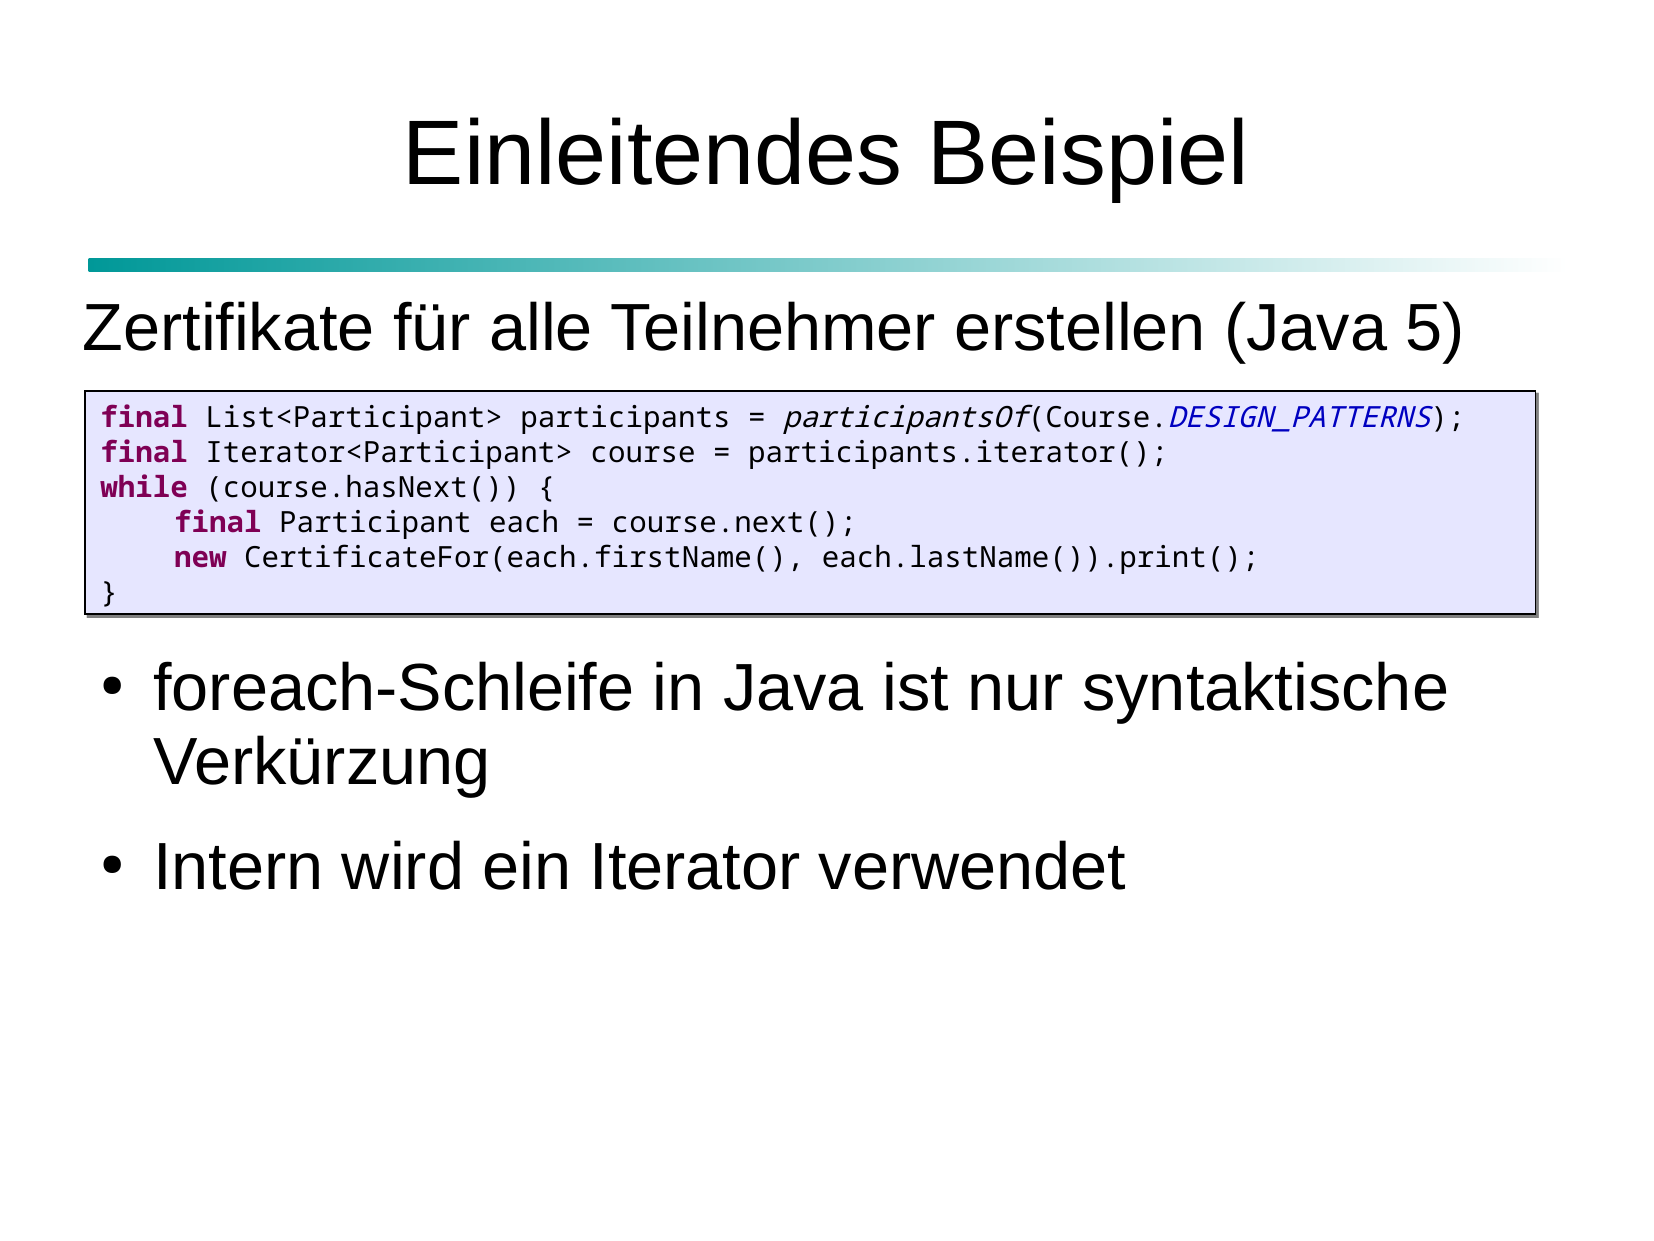

# Einleitendes Beispiel
Zertifikate für alle Teilnehmer erstellen (Java 5)
final List<Participant> participants = participantsOf(Course.DESIGN_PATTERNS);
final Iterator<Participant> course = participants.iterator();
while (course.hasNext()) {
	final Participant each = course.next();
	new CertificateFor(each.firstName(), each.lastName()).print();
}
foreach-Schleife in Java ist nur syntaktische Verkürzung
Intern wird ein Iterator verwendet